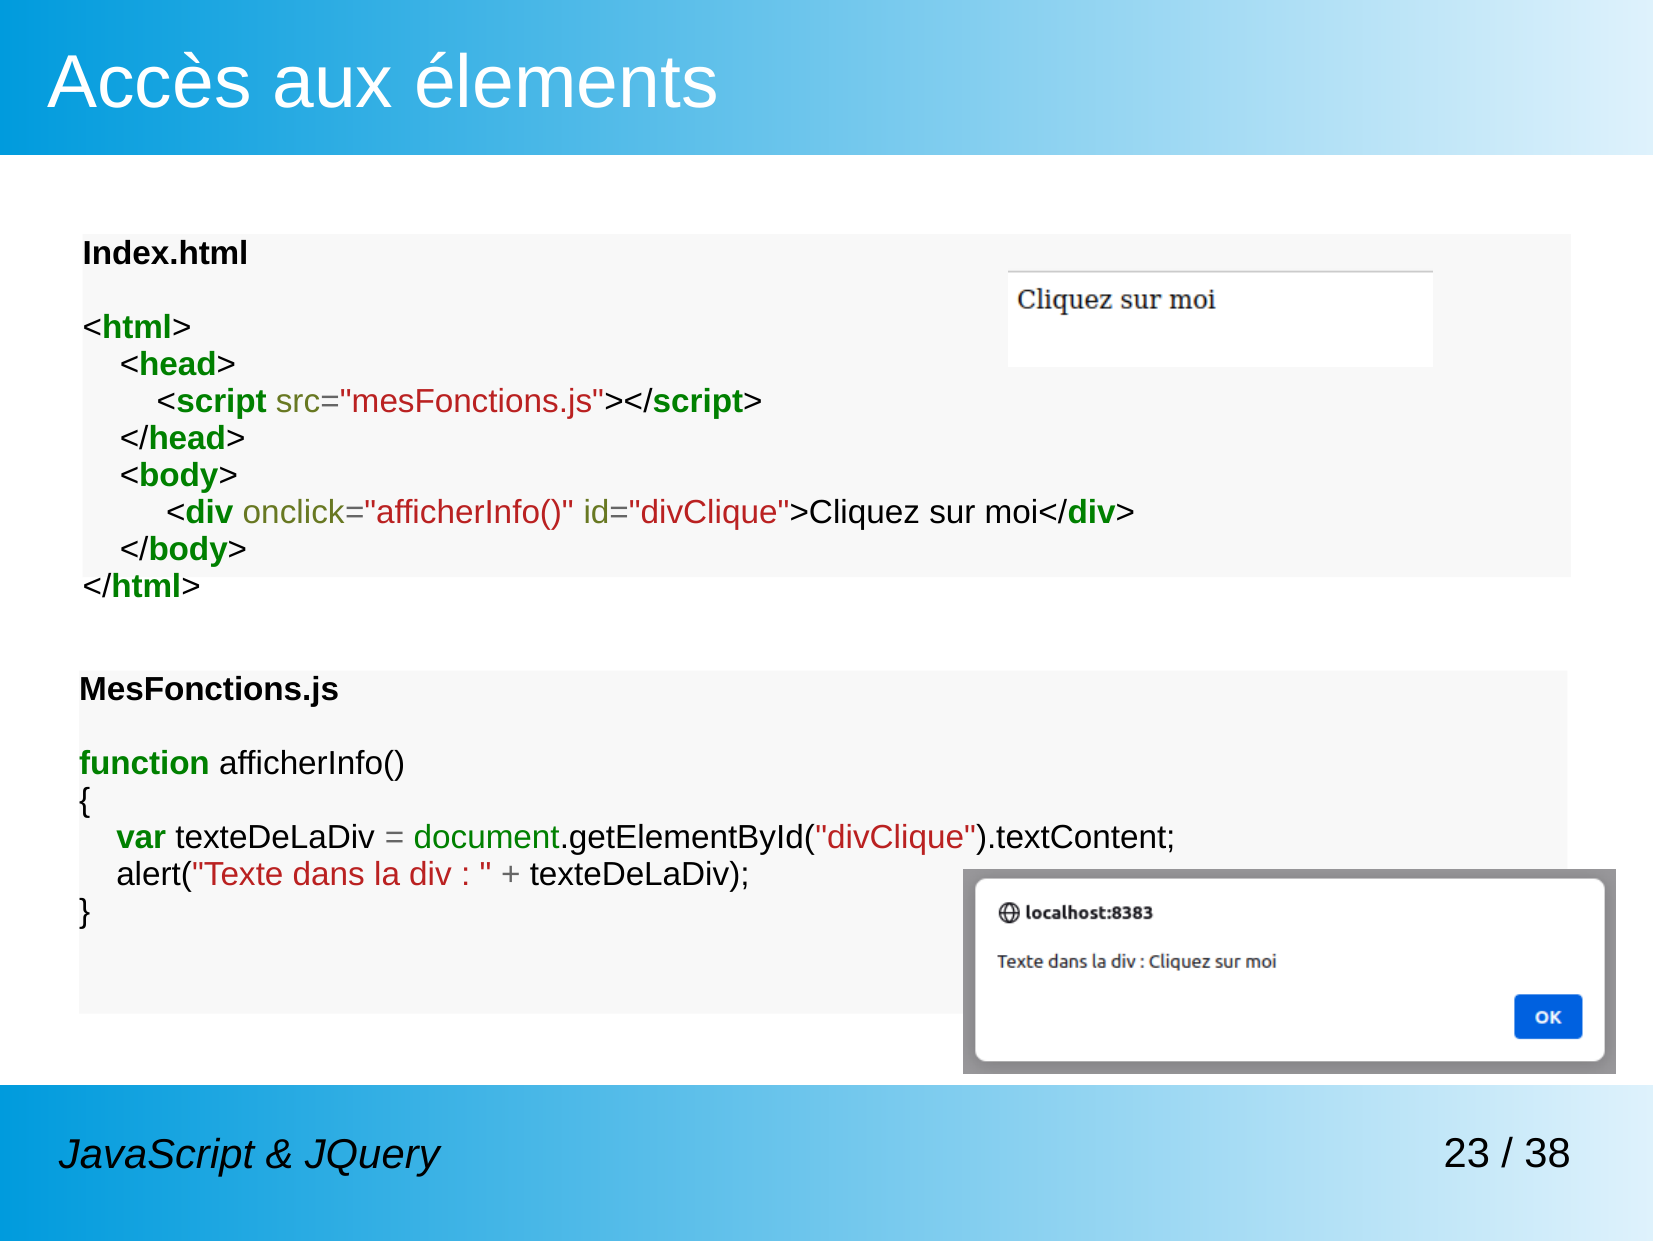

# Accès aux élements
Index.html
<html>
 <head>
 <script src="mesFonctions.js"></script>
 </head>
 <body>
 <div onclick="afficherInfo()" id="divClique">Cliquez sur moi</div>
 </body>
</html>
MesFonctions.js
function afficherInfo()
{
 var texteDeLaDiv = document.getElementById("divClique").textContent;
 alert("Texte dans la div : " + texteDeLaDiv);
}